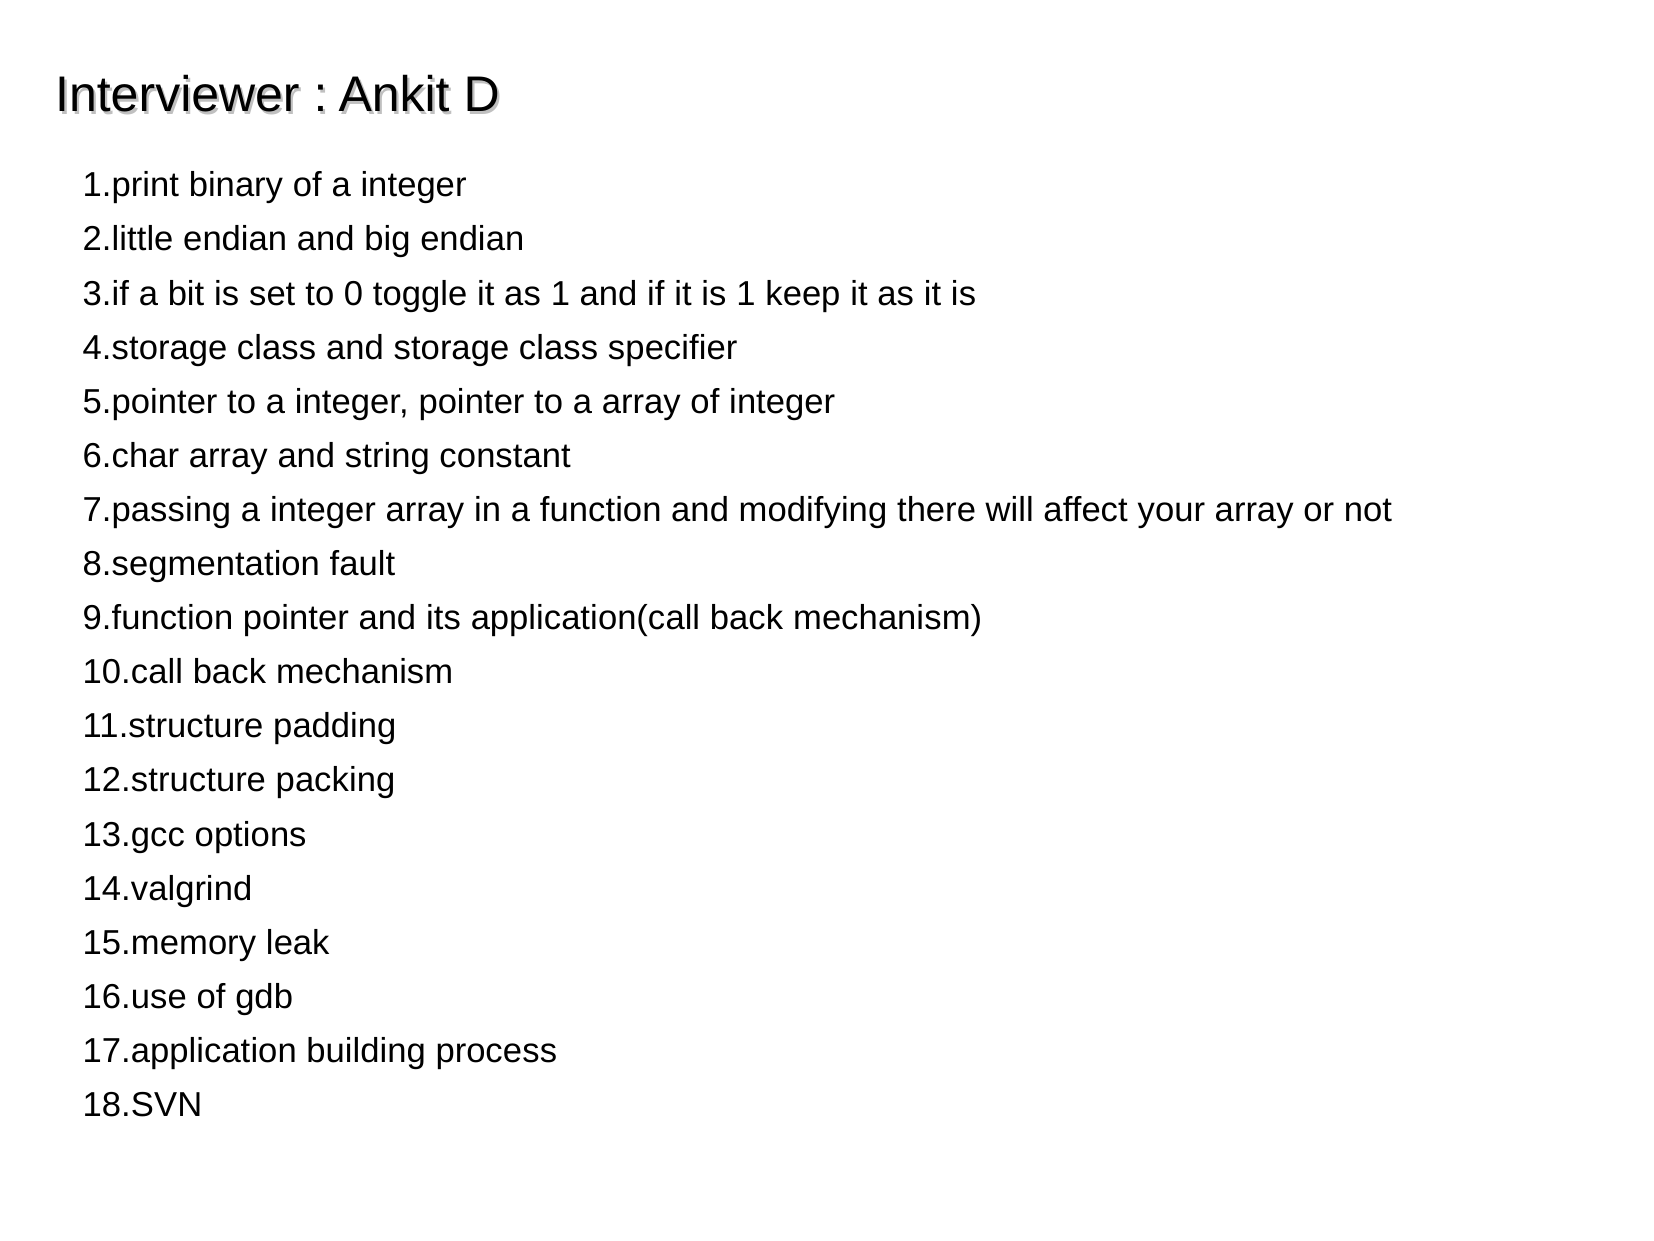

# Interviewer : Ankit D
1.print binary of a integer
2.little endian and big endian
3.if a bit is set to 0 toggle it as 1 and if it is 1 keep it as it is
4.storage class and storage class specifier
5.pointer to a integer, pointer to a array of integer
6.char array and string constant
7.passing a integer array in a function and modifying there will affect your array or not
8.segmentation fault
9.function pointer and its application(call back mechanism)
10.call back mechanism
11.structure padding
12.structure packing
13.gcc options
14.valgrind
15.memory leak
16.use of gdb
17.application building process
18.SVN